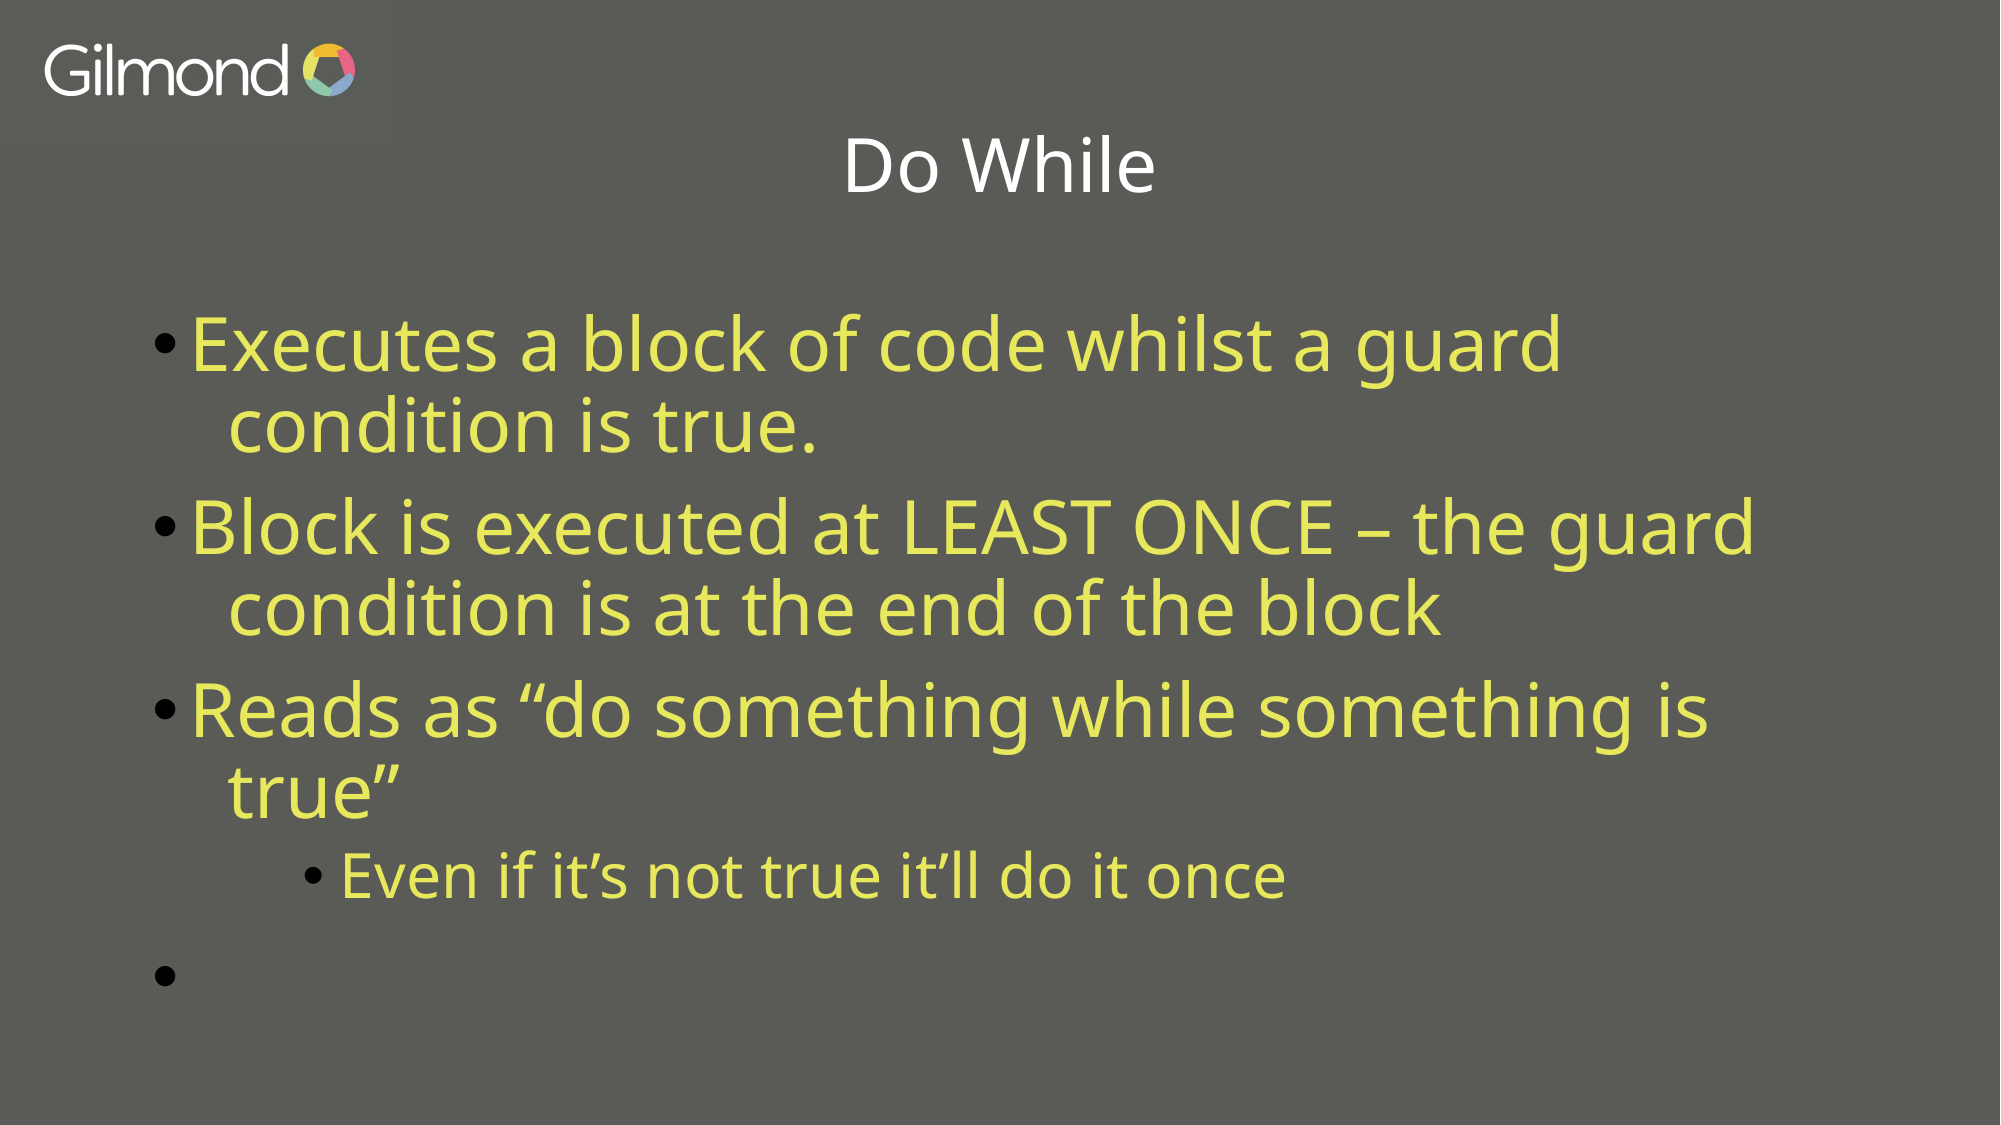

# Do While
Executes a block of code whilst a guard condition is true.
Block is executed at LEAST ONCE – the guard condition is at the end of the block
Reads as “do something while something is true”
Even if it’s not true it’ll do it once